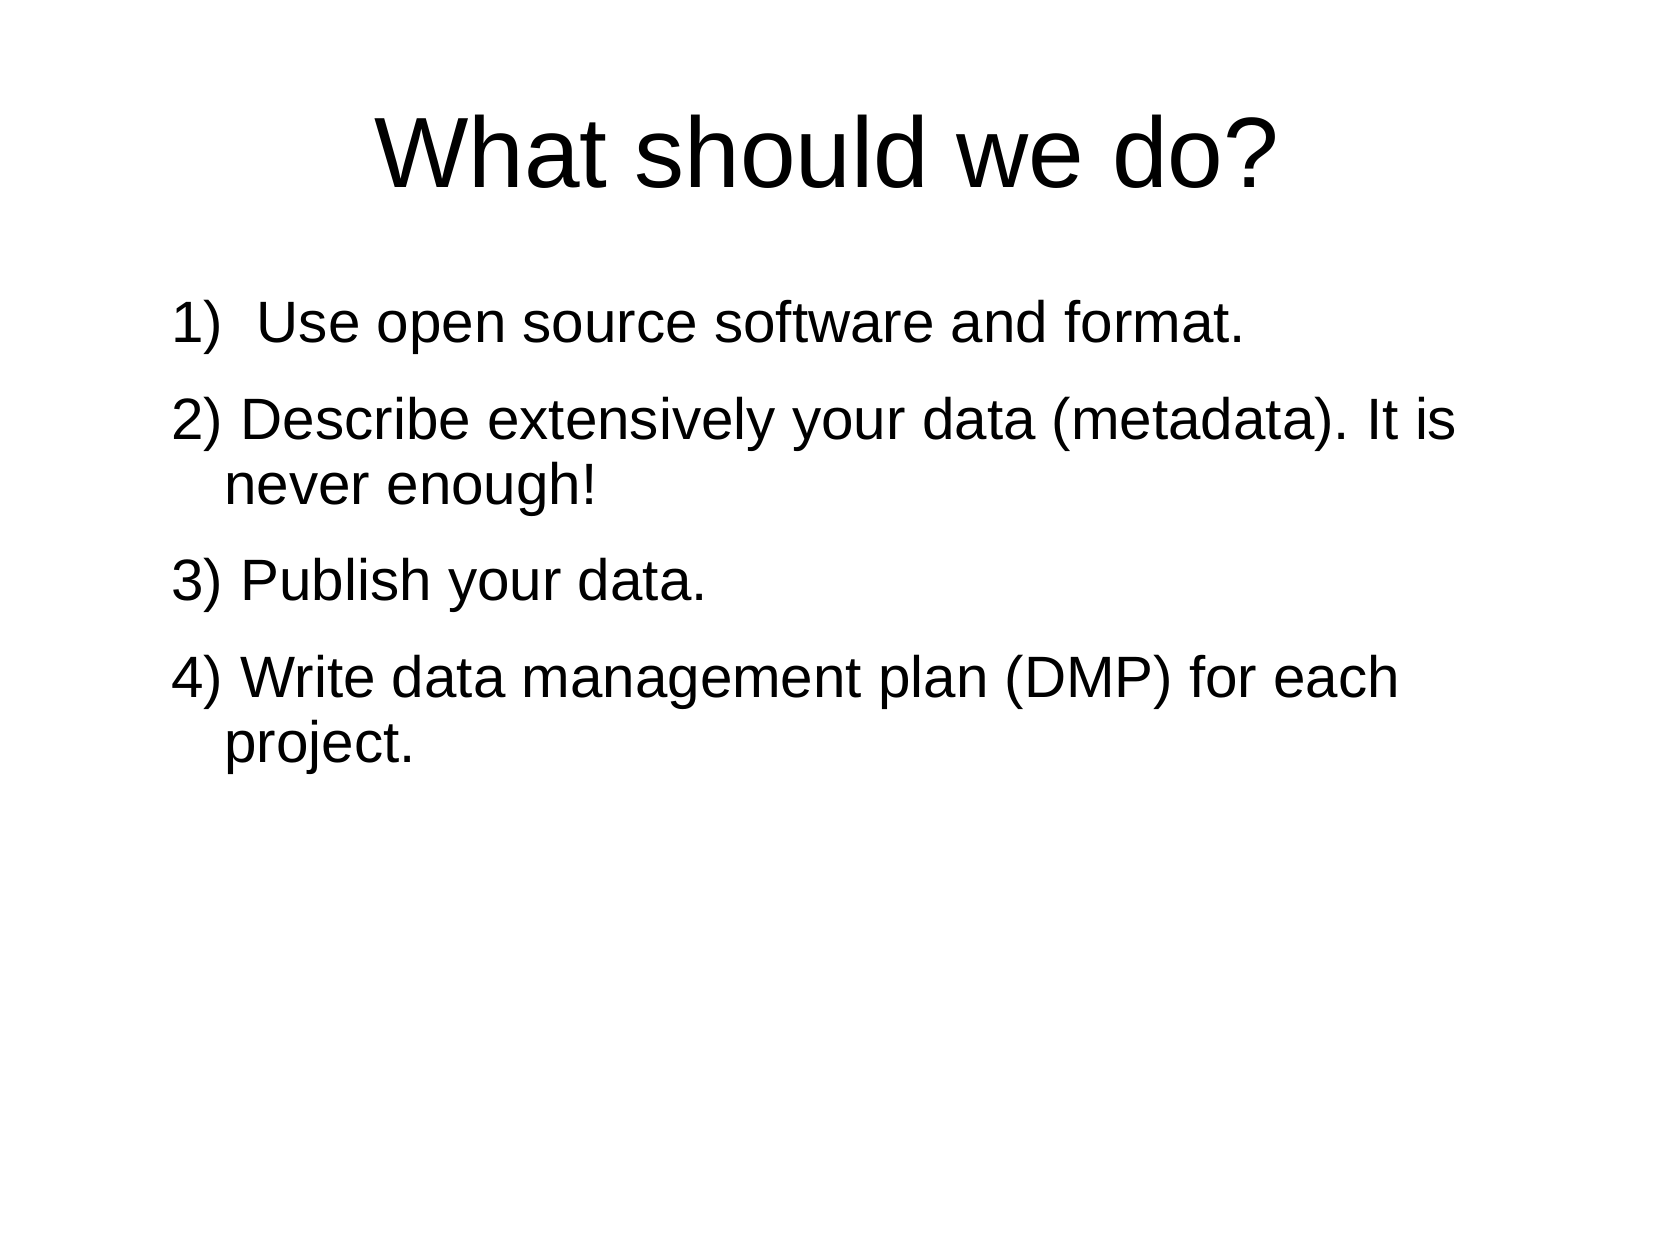

# What should we do?
 Use open source software and format.
 Describe extensively your data (metadata). It is never enough!
 Publish your data.
 Write data management plan (DMP) for each project.